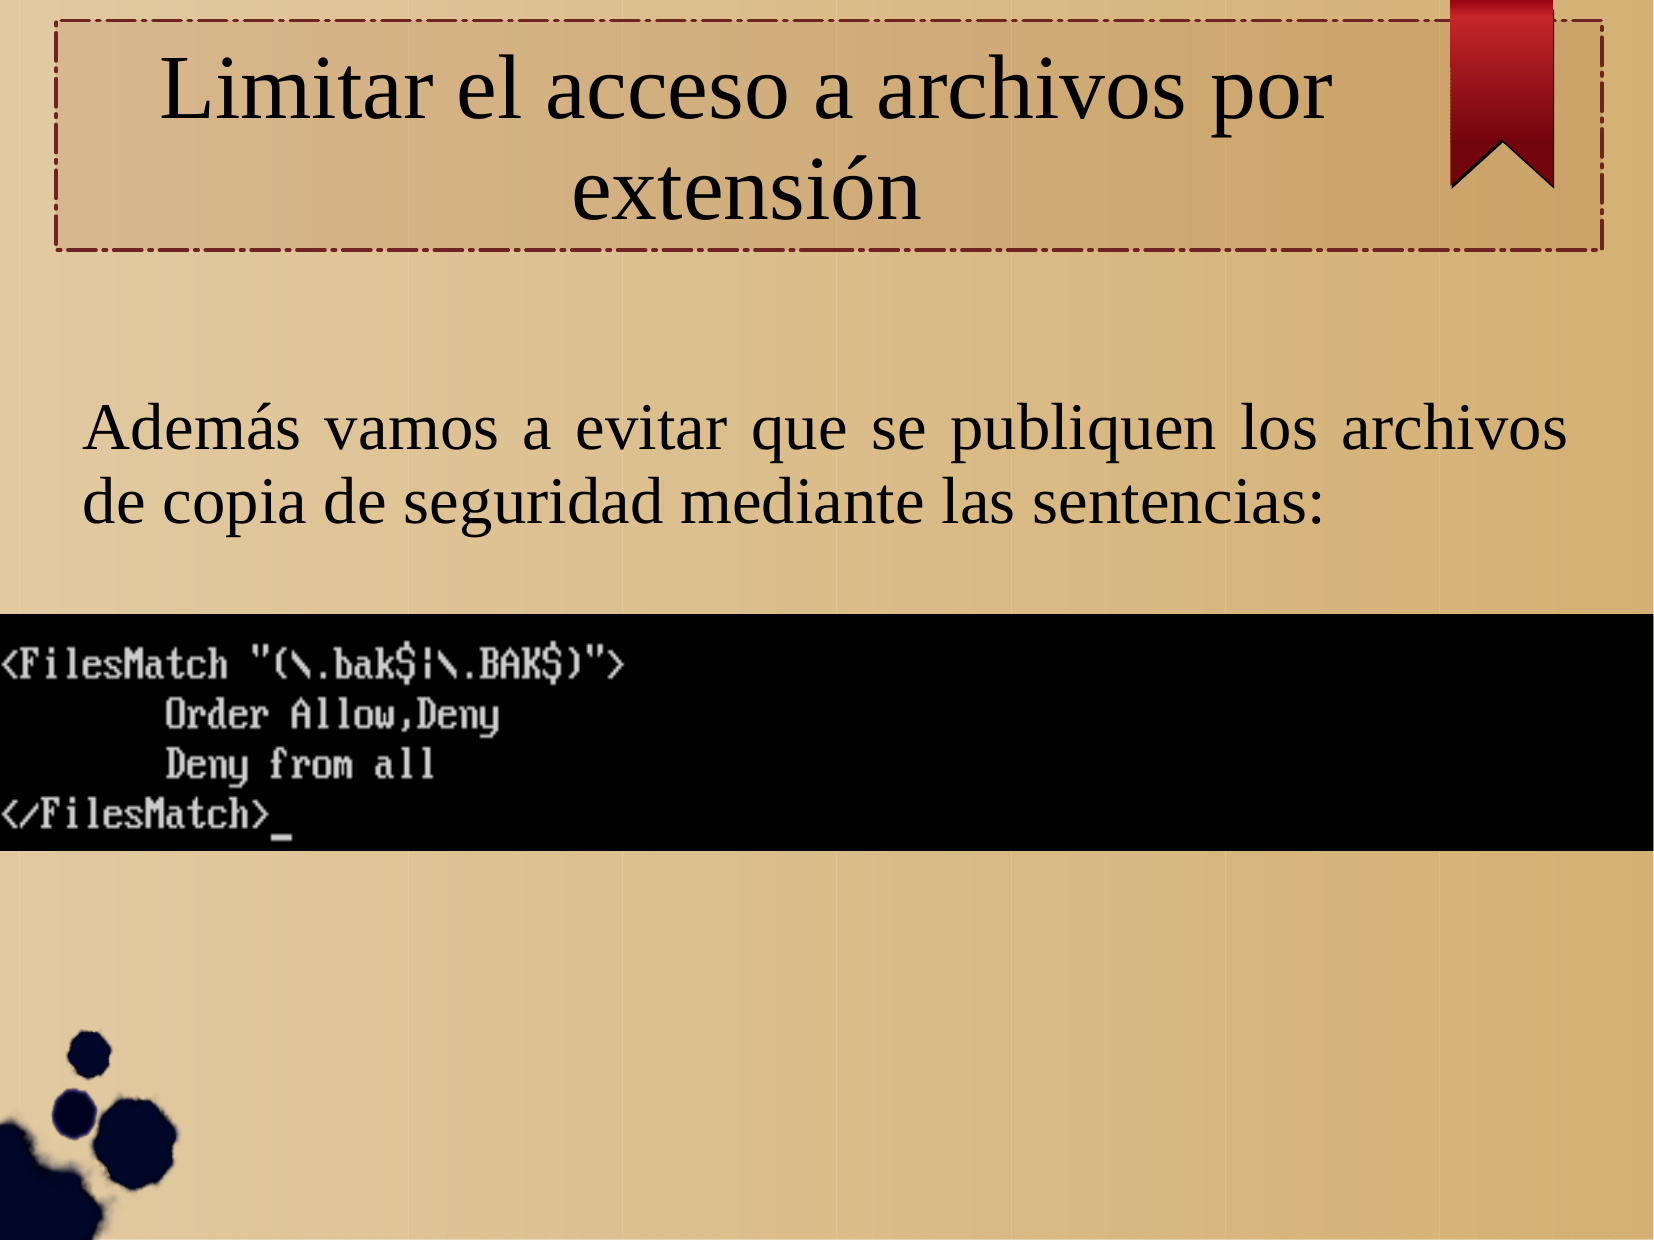

# Limitar el acceso a archivos por extensión
Además vamos a evitar que se publiquen los archivos de copia de seguridad mediante las sentencias: